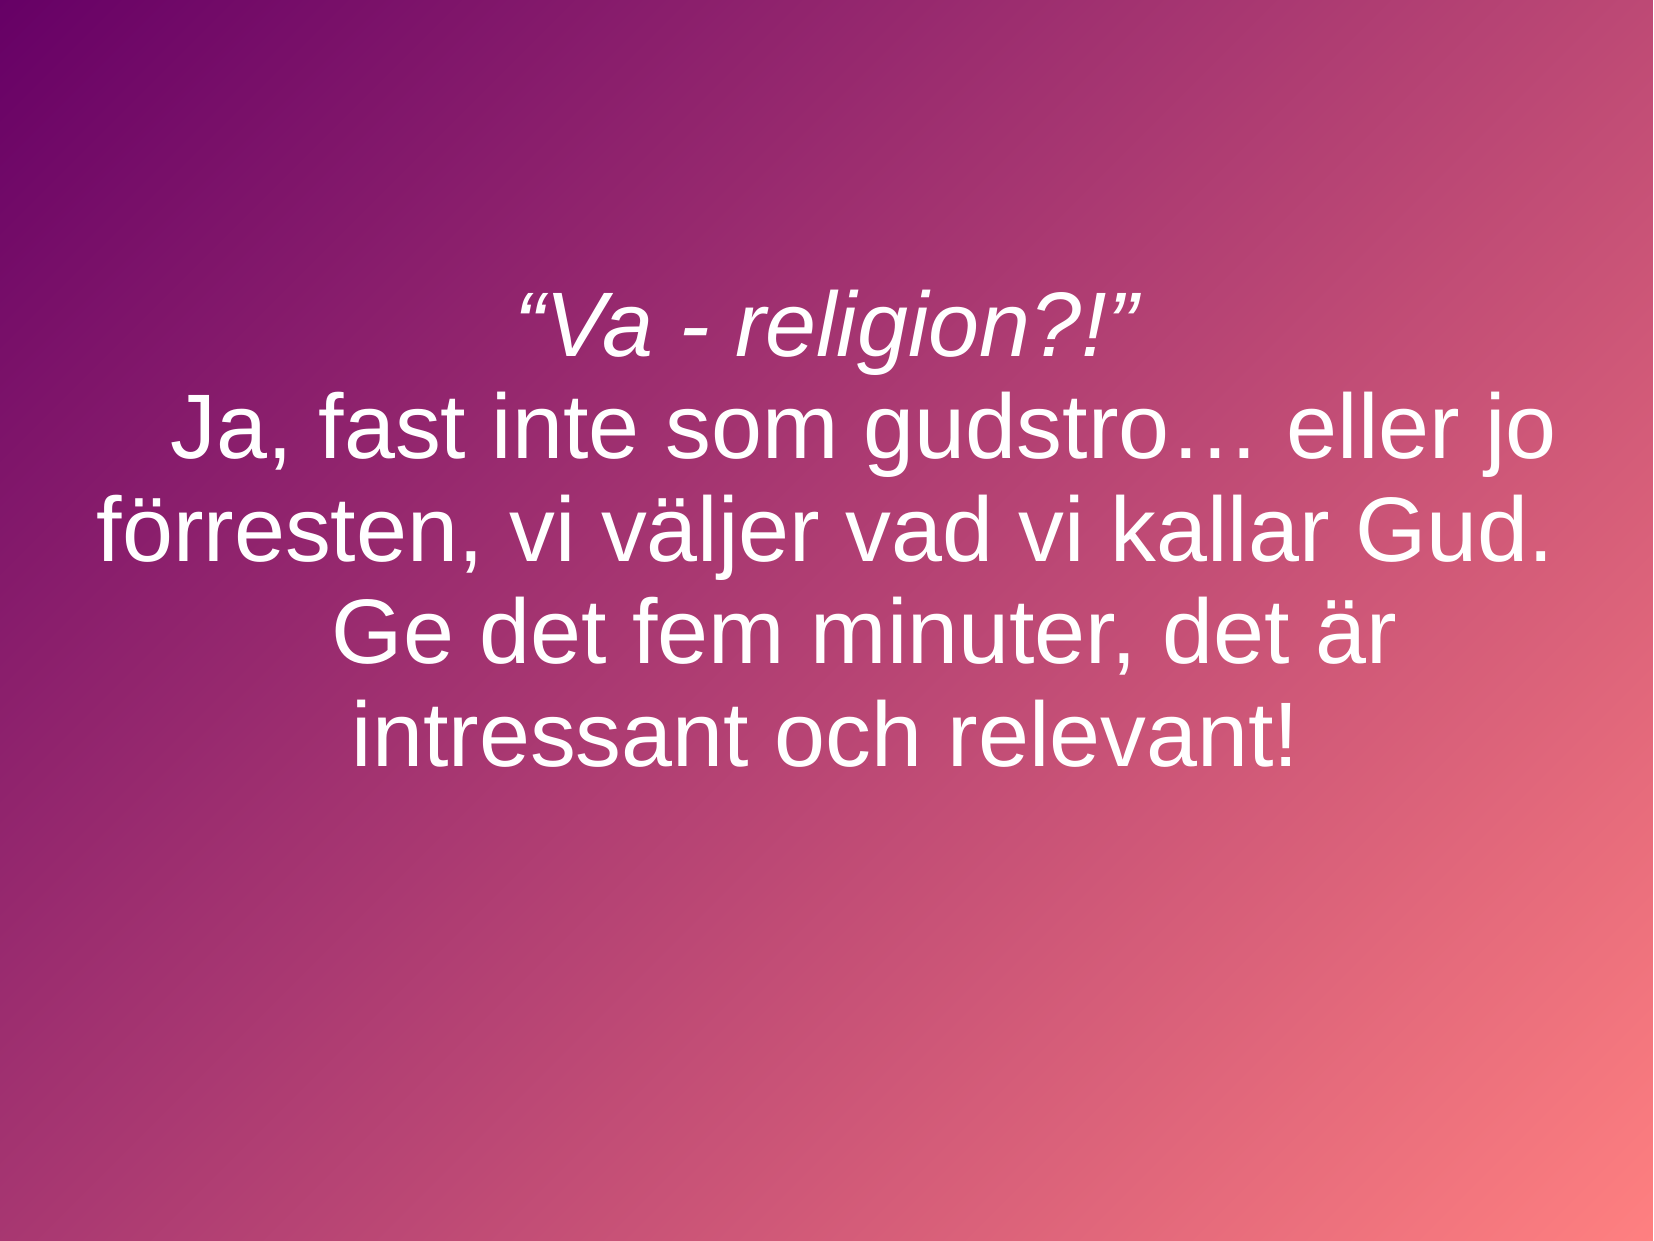

# “Va - religion?!”
 Ja, fast inte som gudstro… eller jo förresten, vi väljer vad vi kallar Gud.
 Ge det fem minuter, det är intressant och relevant!